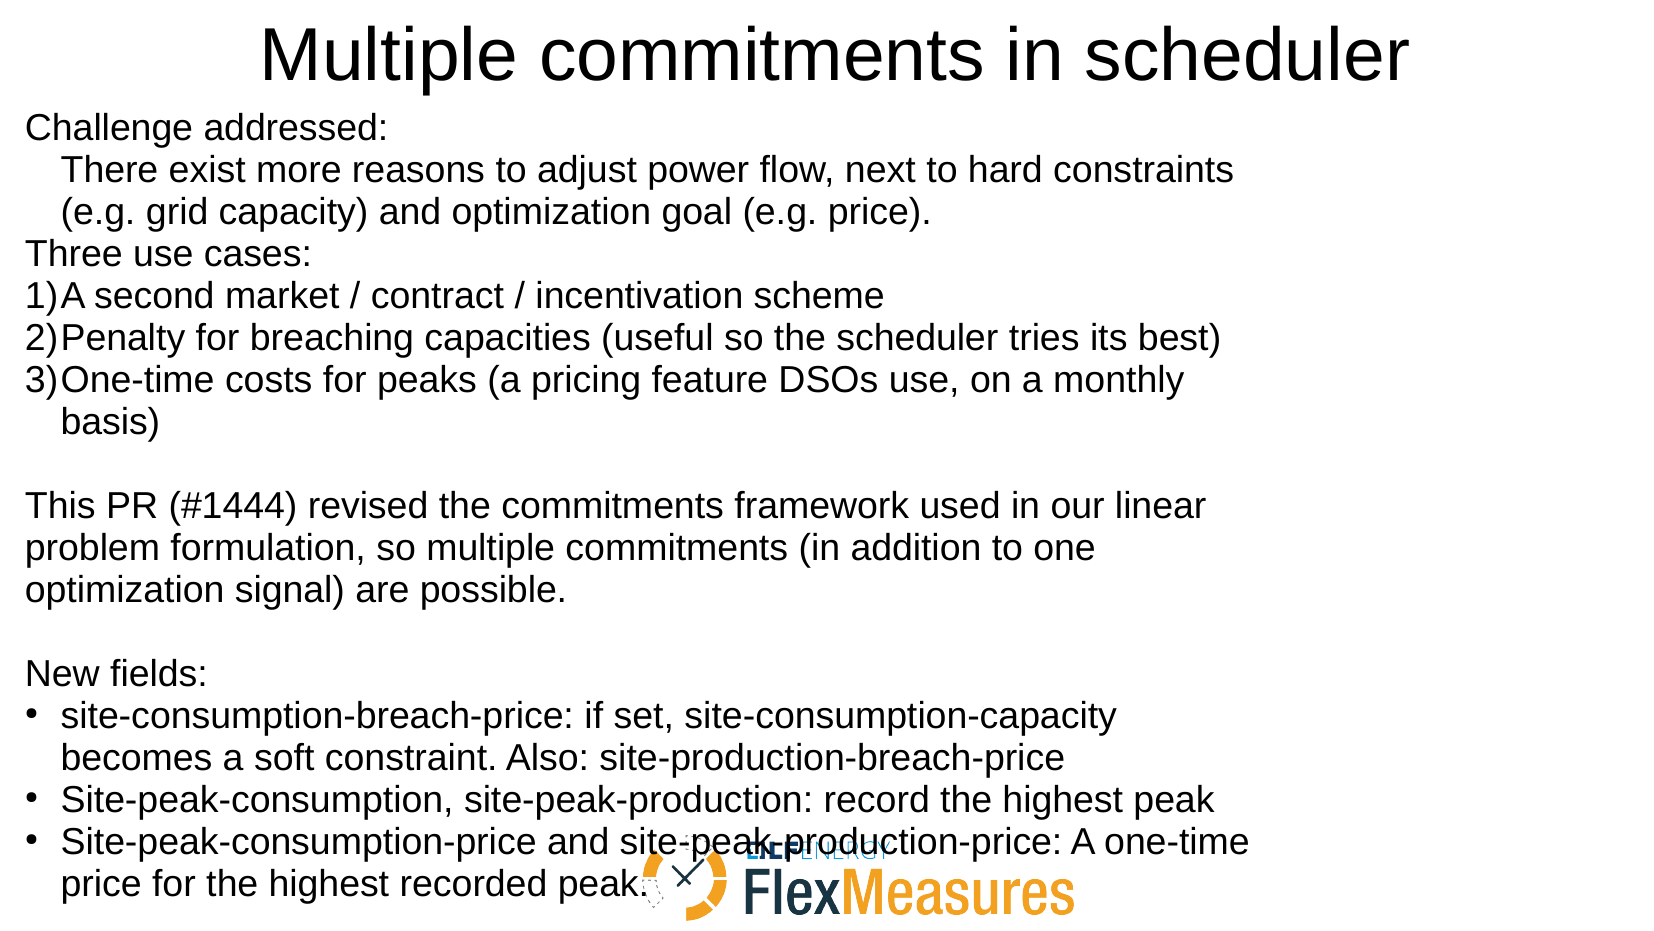

Multiple commitments in scheduler
Challenge addressed:
There exist more reasons to adjust power flow, next to hard constraints (e.g. grid capacity) and optimization goal (e.g. price).
Three use cases:
A second market / contract / incentivation scheme
Penalty for breaching capacities (useful so the scheduler tries its best)
One-time costs for peaks (a pricing feature DSOs use, on a monthly basis)
This PR (#1444) revised the commitments framework used in our linear problem formulation, so multiple commitments (in addition to one optimization signal) are possible.
New fields:
site-consumption-breach-price: if set, site-consumption-capacity becomes a soft constraint. Also: site-production-breach-price
Site-peak-consumption, site-peak-production: record the highest peak
Site-peak-consumption-price and site-peak-production-price: A one-time price for the highest recorded peak.